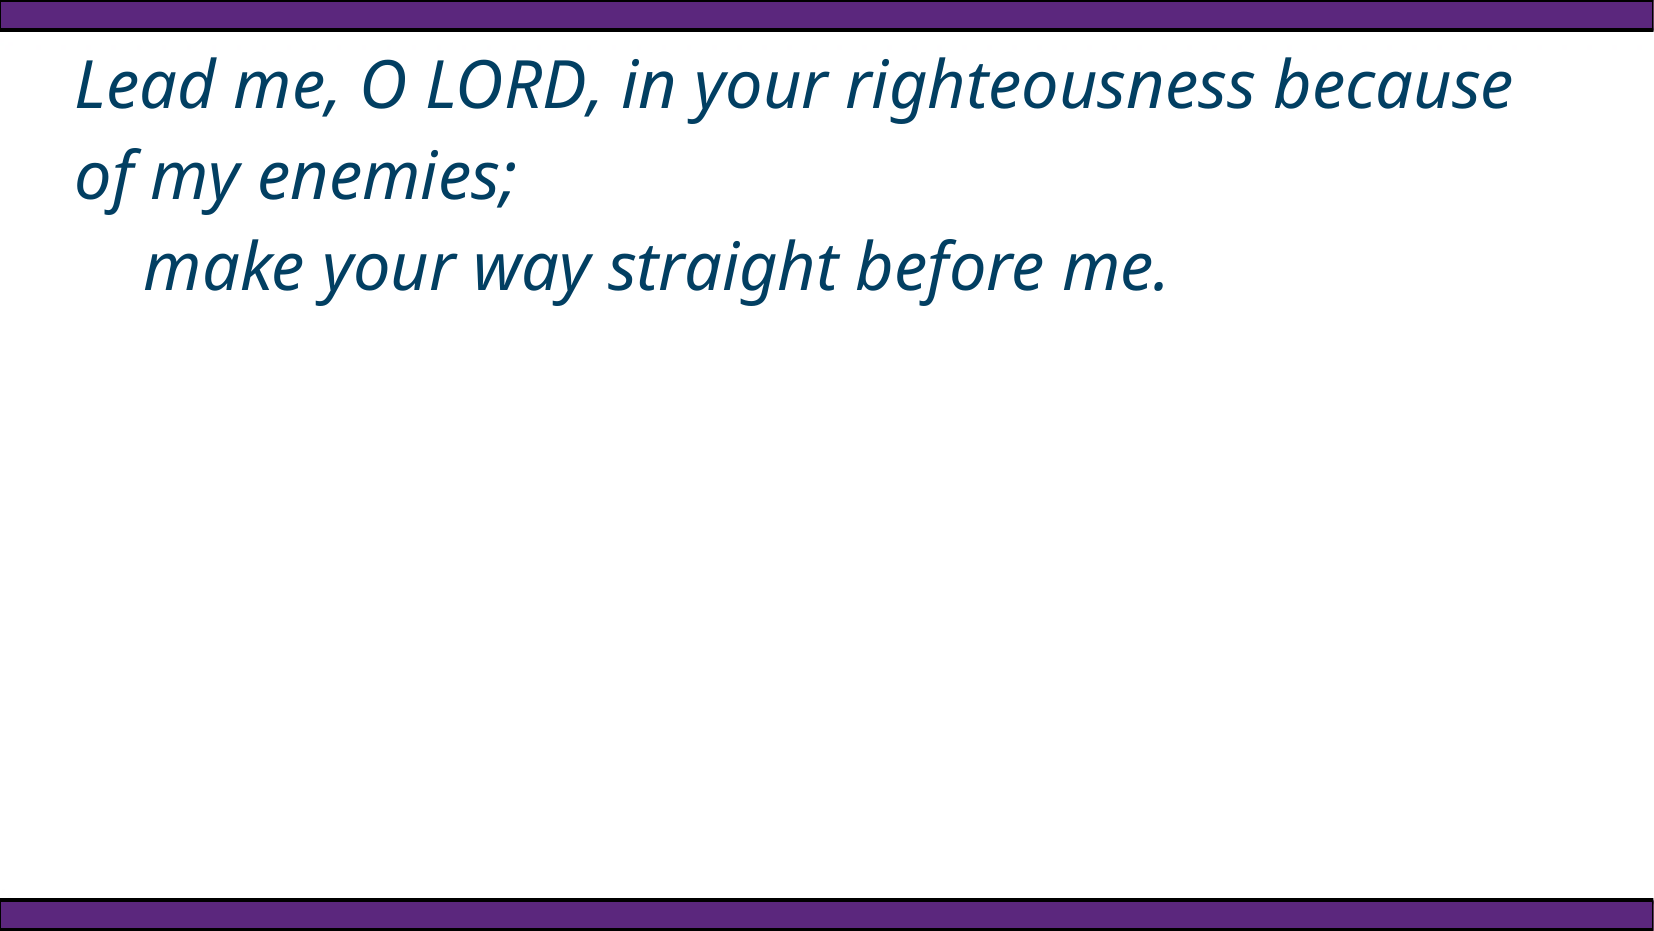

Lead me, O Lord, in your righteousness because of my enemies;
 make your way straight before me.